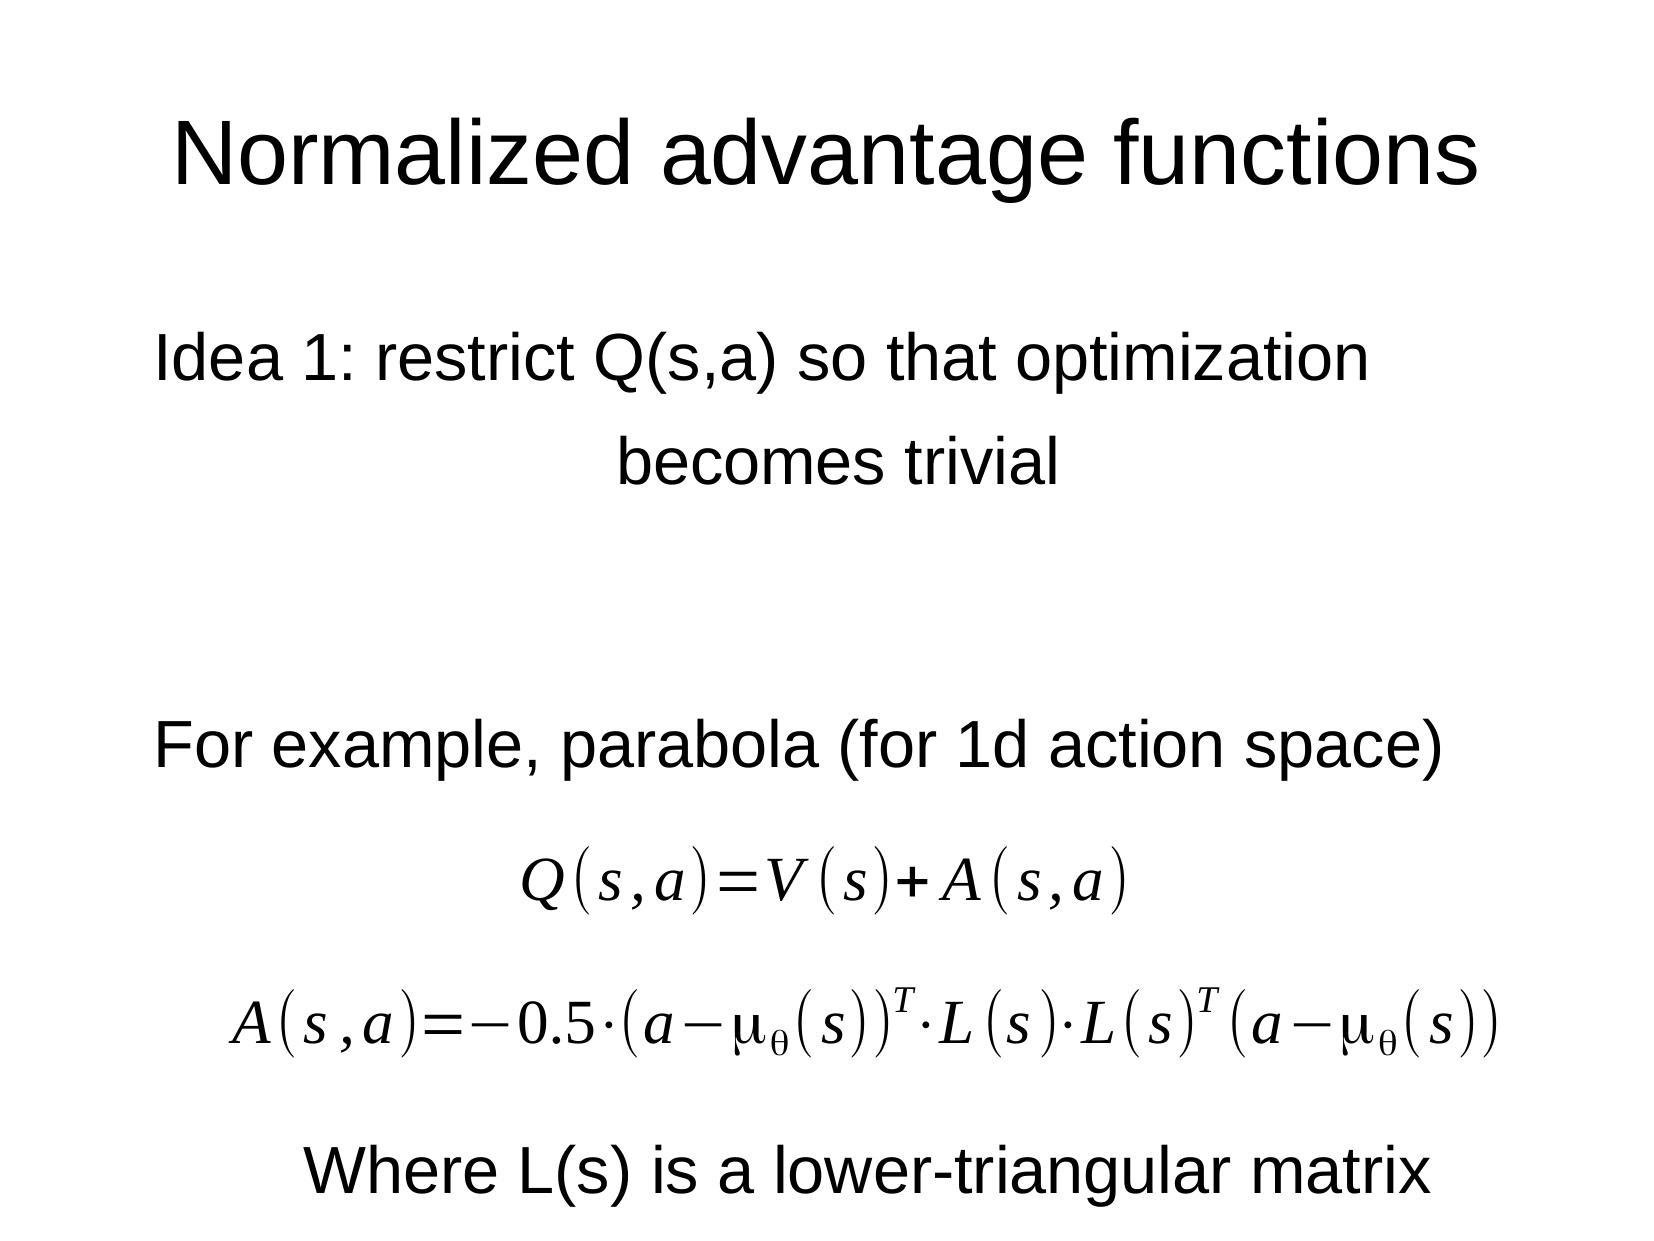

# Normalized advantage functions
Idea 1: restrict Q(s,a) so that optimization
 becomes trivial
For example, parabola (for 1d action space)
Where L(s) is a lower-triangular matrix